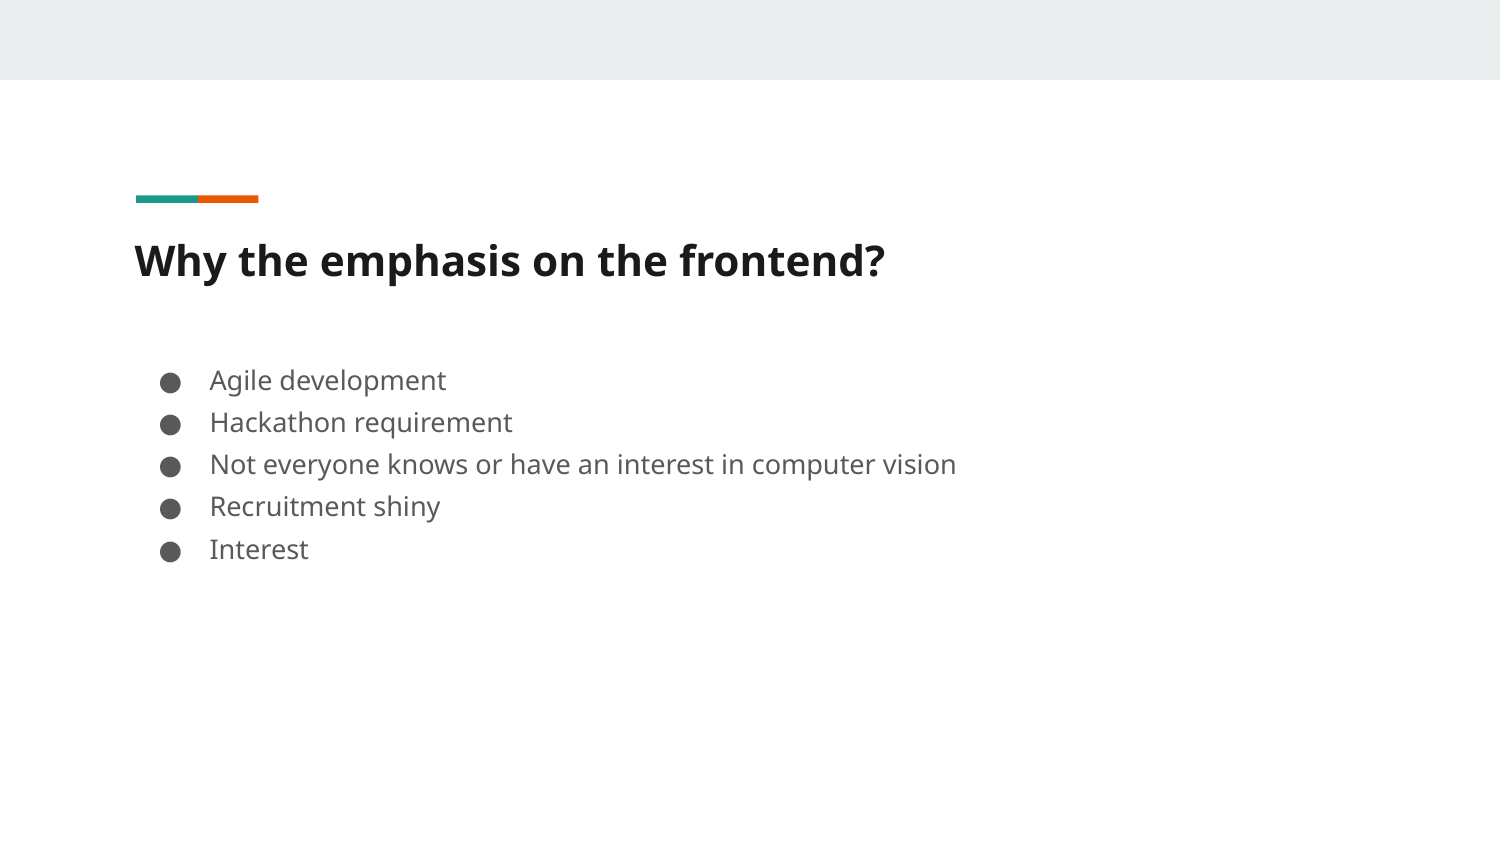

# Why the emphasis on the frontend?
Agile development
Hackathon requirement
Not everyone knows or have an interest in computer vision
Recruitment shiny
Interest